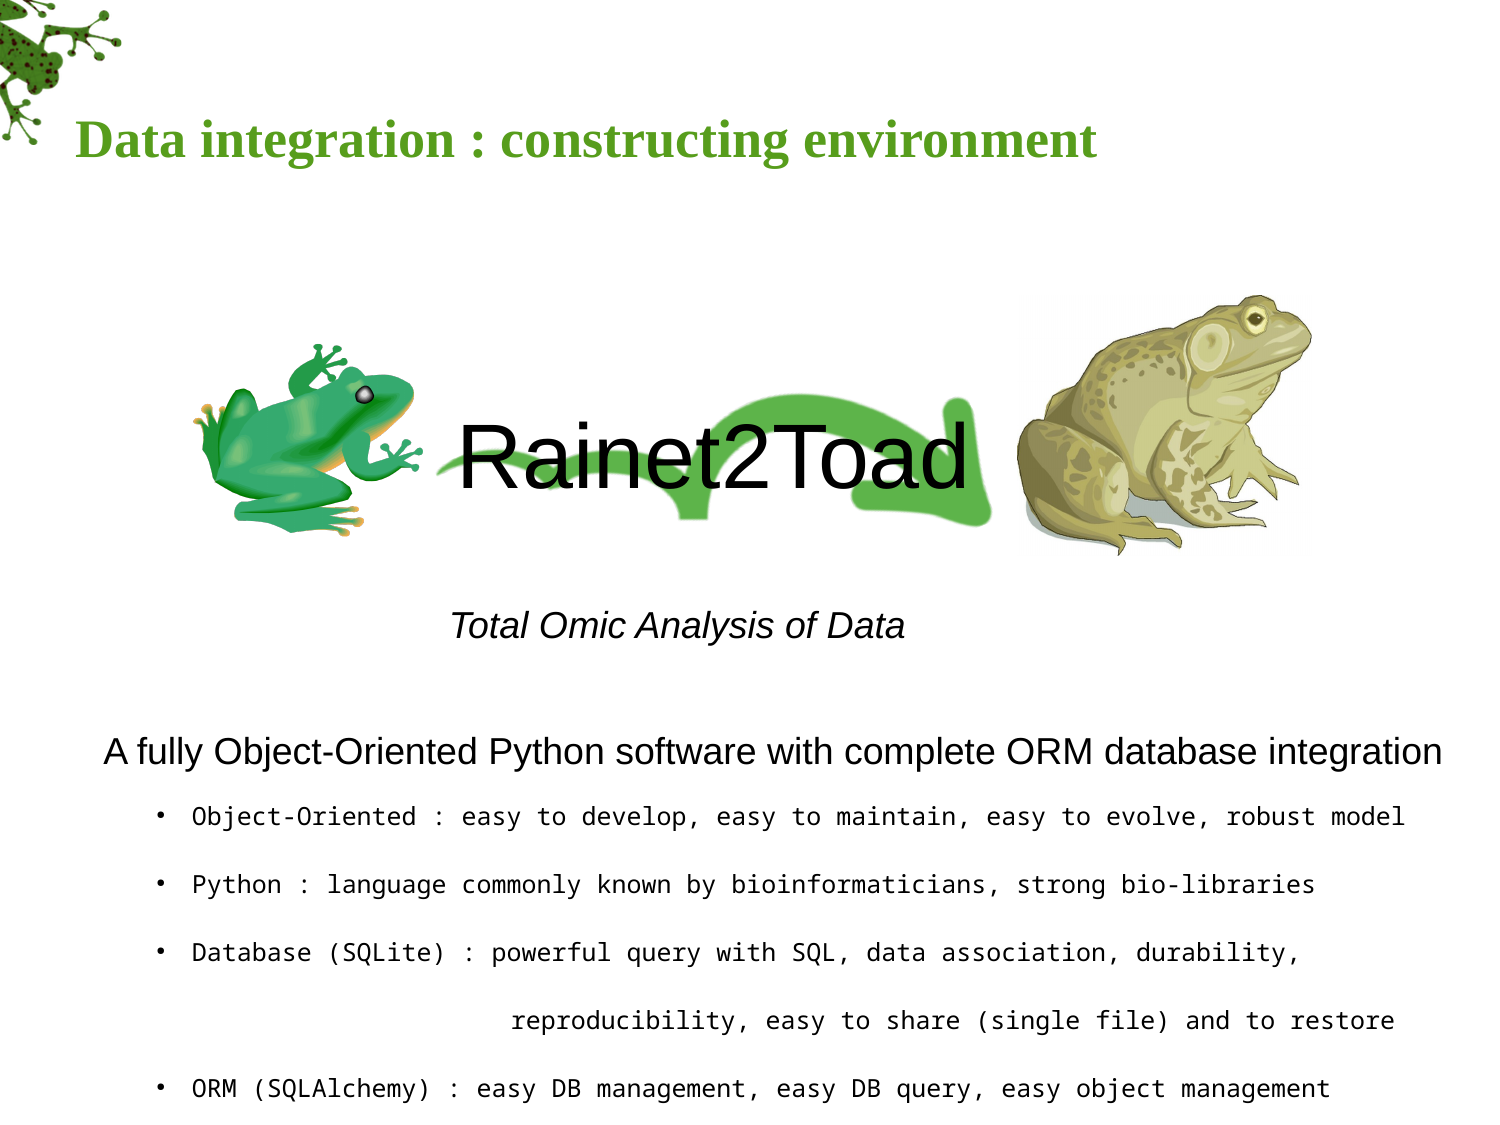

# Data integration : constructing environment
Rainet2Toad
Total Omic Analysis of Data
A fully Object-Oriented Python software with complete ORM database integration
Object-Oriented : easy to develop, easy to maintain, easy to evolve, robust model
Python : language commonly known by bioinformaticians, strong bio-libraries
Database (SQLite) : powerful query with SQL, data association, durability,
reproducibility, easy to share (single file) and to restore
ORM (SQLAlchemy) : easy DB management, easy DB query, easy object management